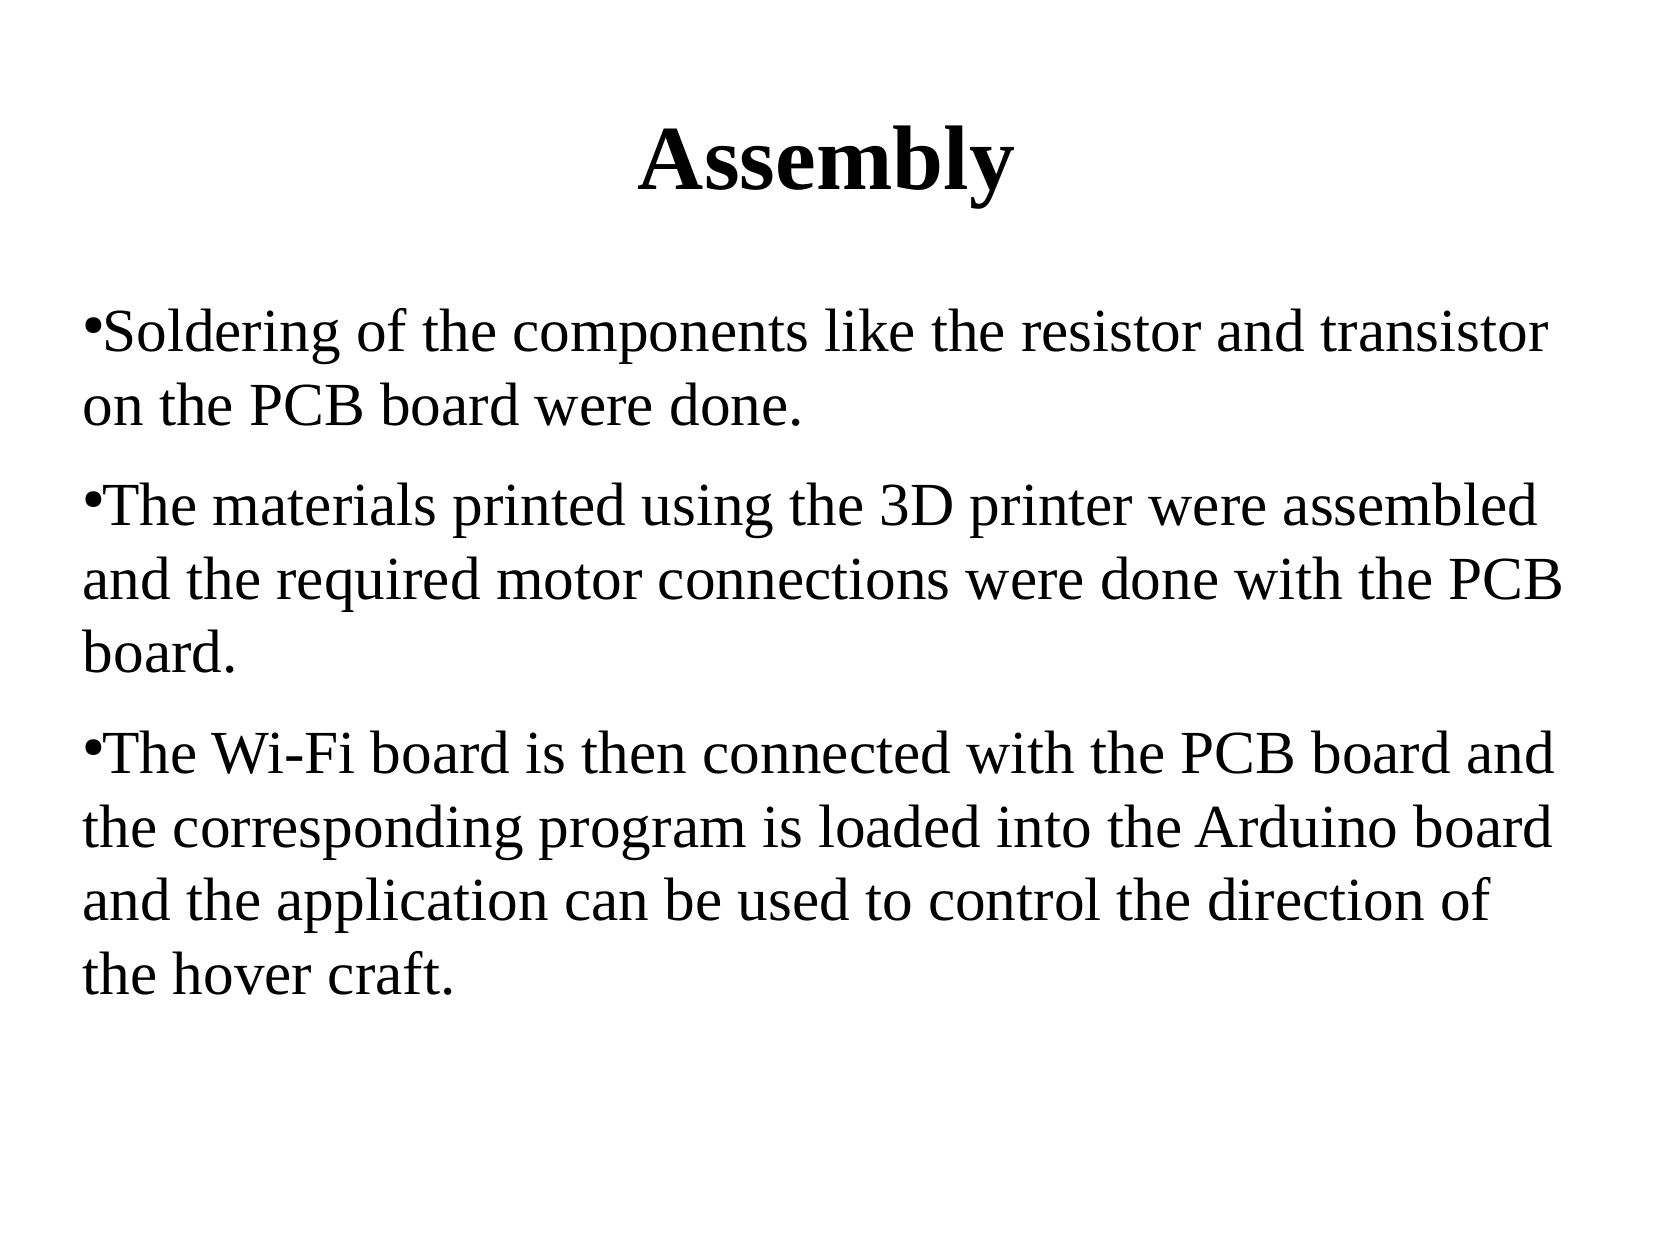

# Assembly
Soldering of the components like the resistor and transistor on the PCB board were done.
The materials printed using the 3D printer were assembled and the required motor connections were done with the PCB board.
The Wi-Fi board is then connected with the PCB board and the corresponding program is loaded into the Arduino board and the application can be used to control the direction of the hover craft.